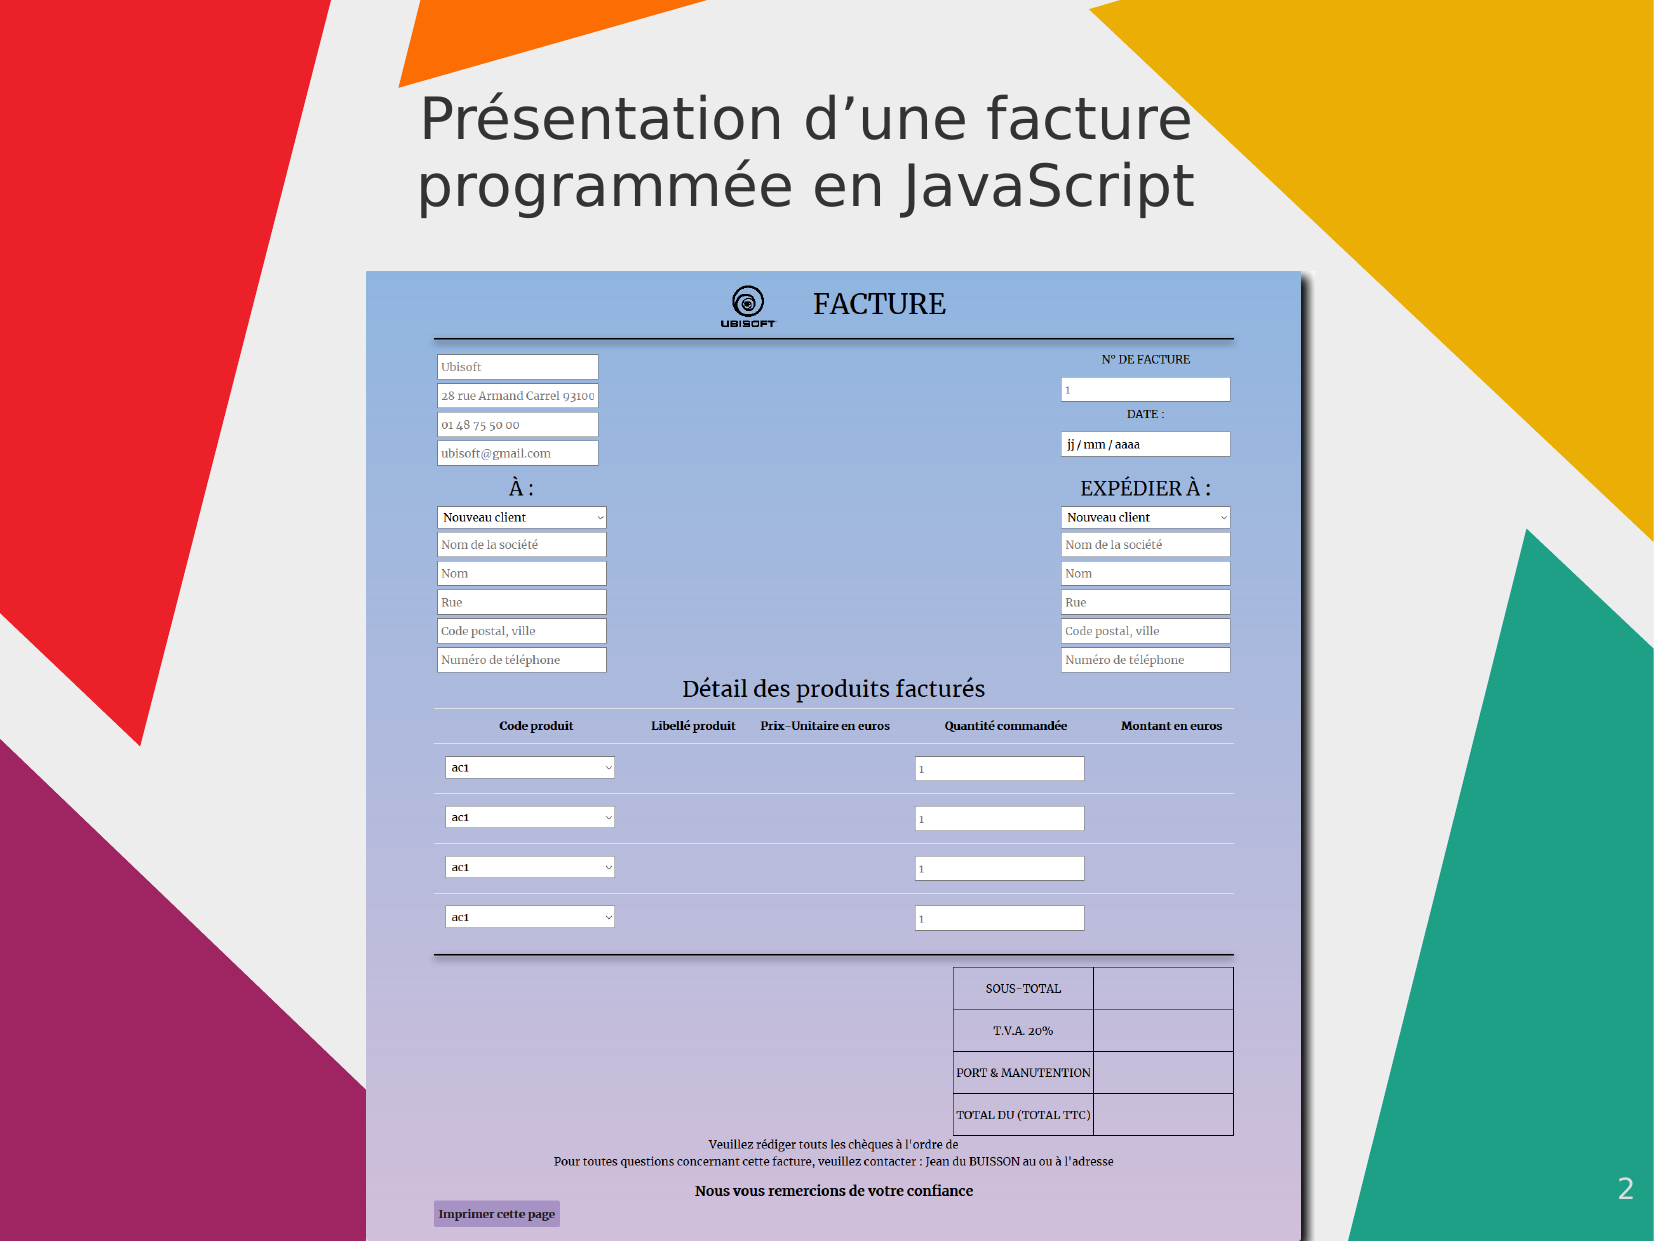

# Présentation d’une facture programmée en JavaScript
2